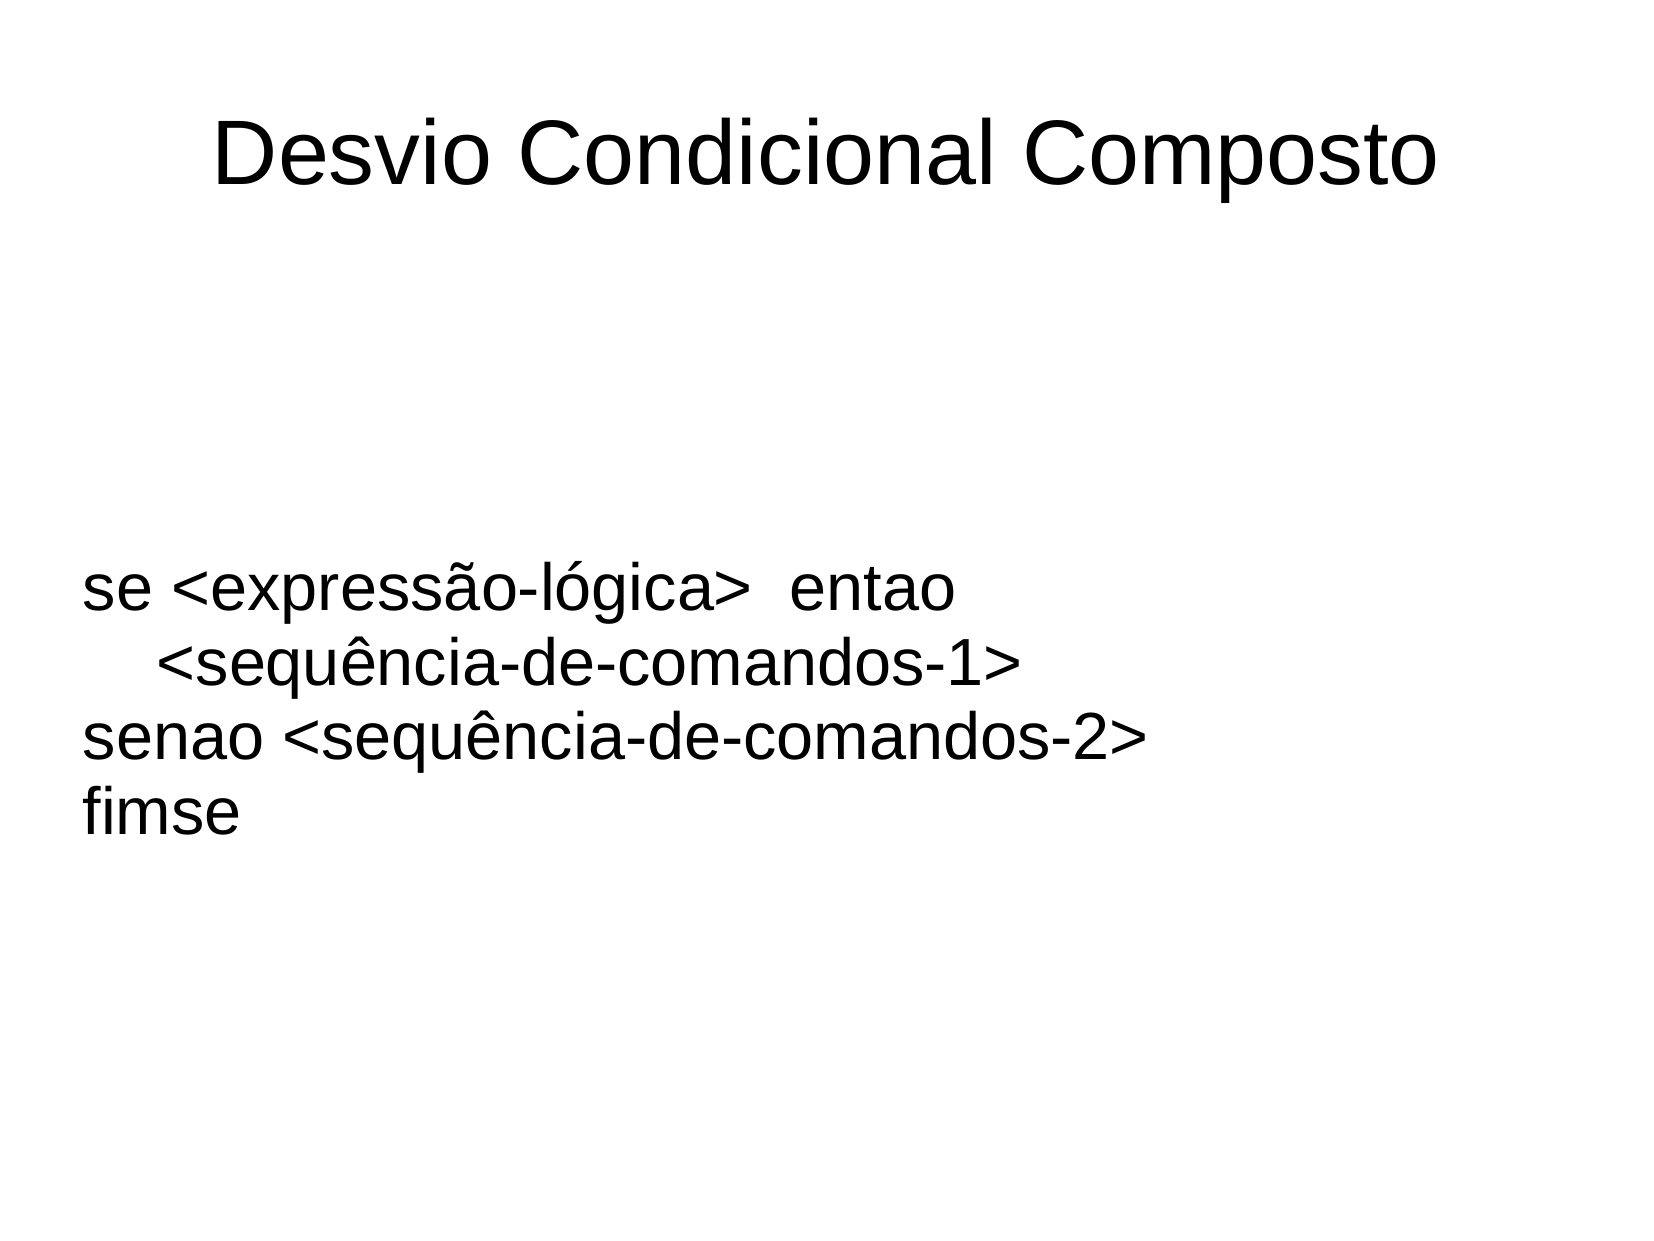

# Desvio Condicional Composto
se <expressão-lógica> entao
 <sequência-de-comandos-1>
senao <sequência-de-comandos-2>
fimse